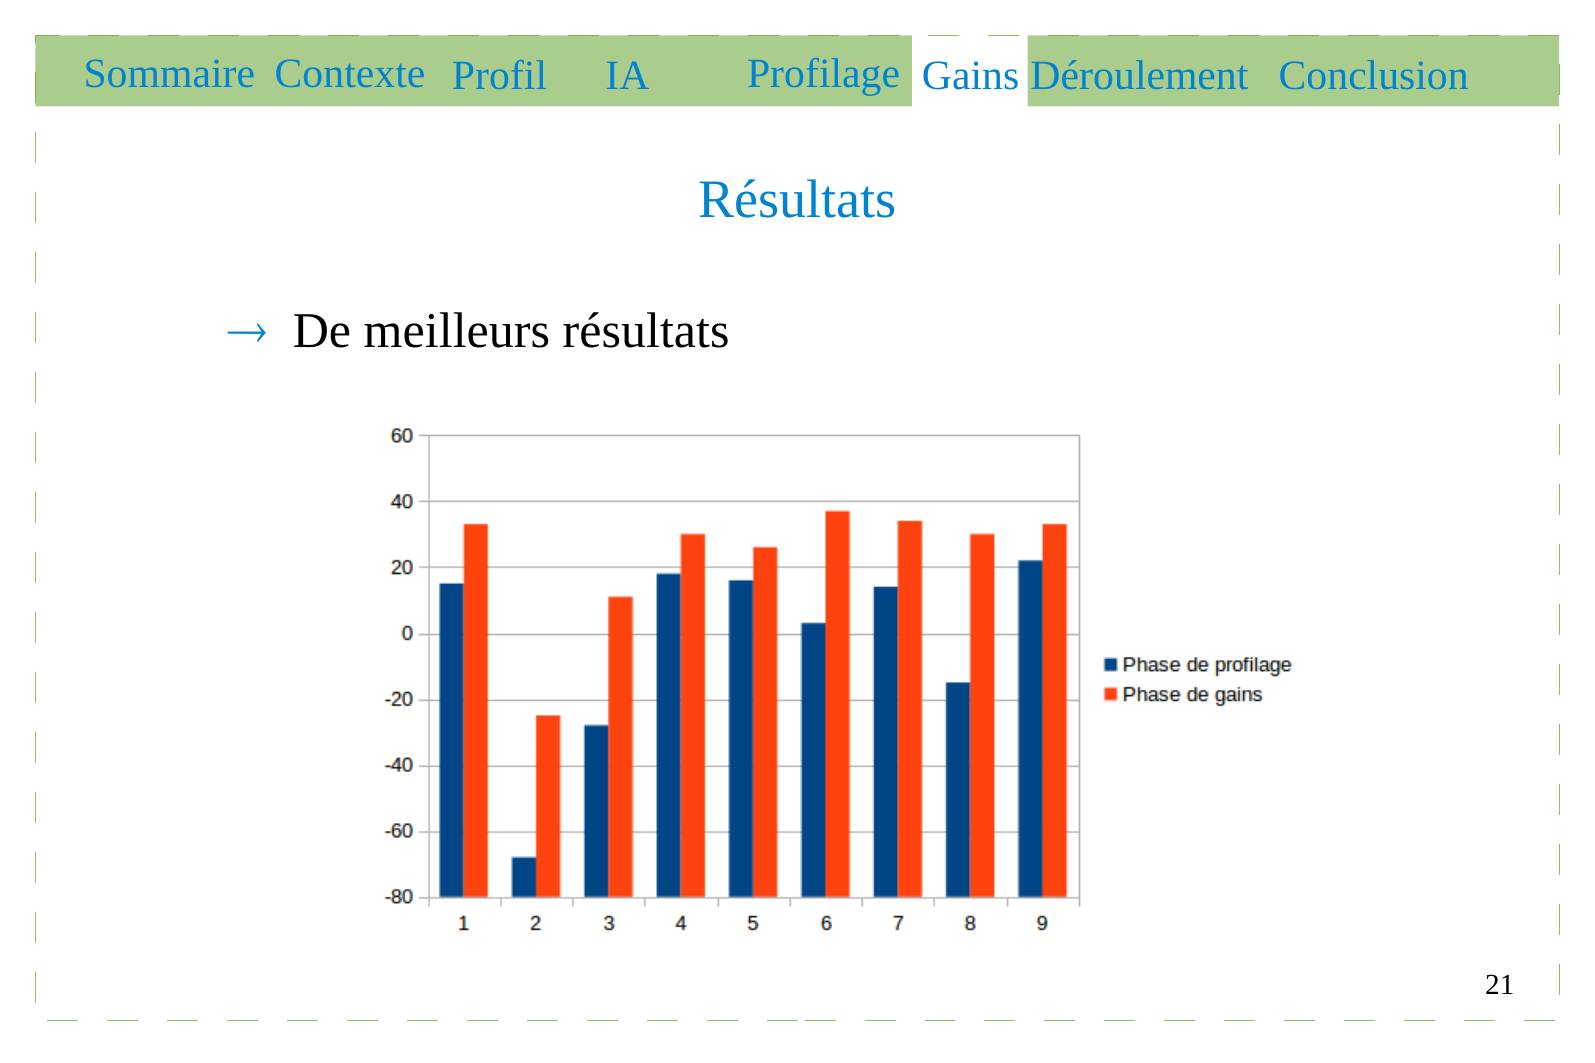

Profilage
Sommaire
Contexte
Profil
Gains
Déroulement
Conclusion
IA
Résultats
® De meilleurs résultats
21